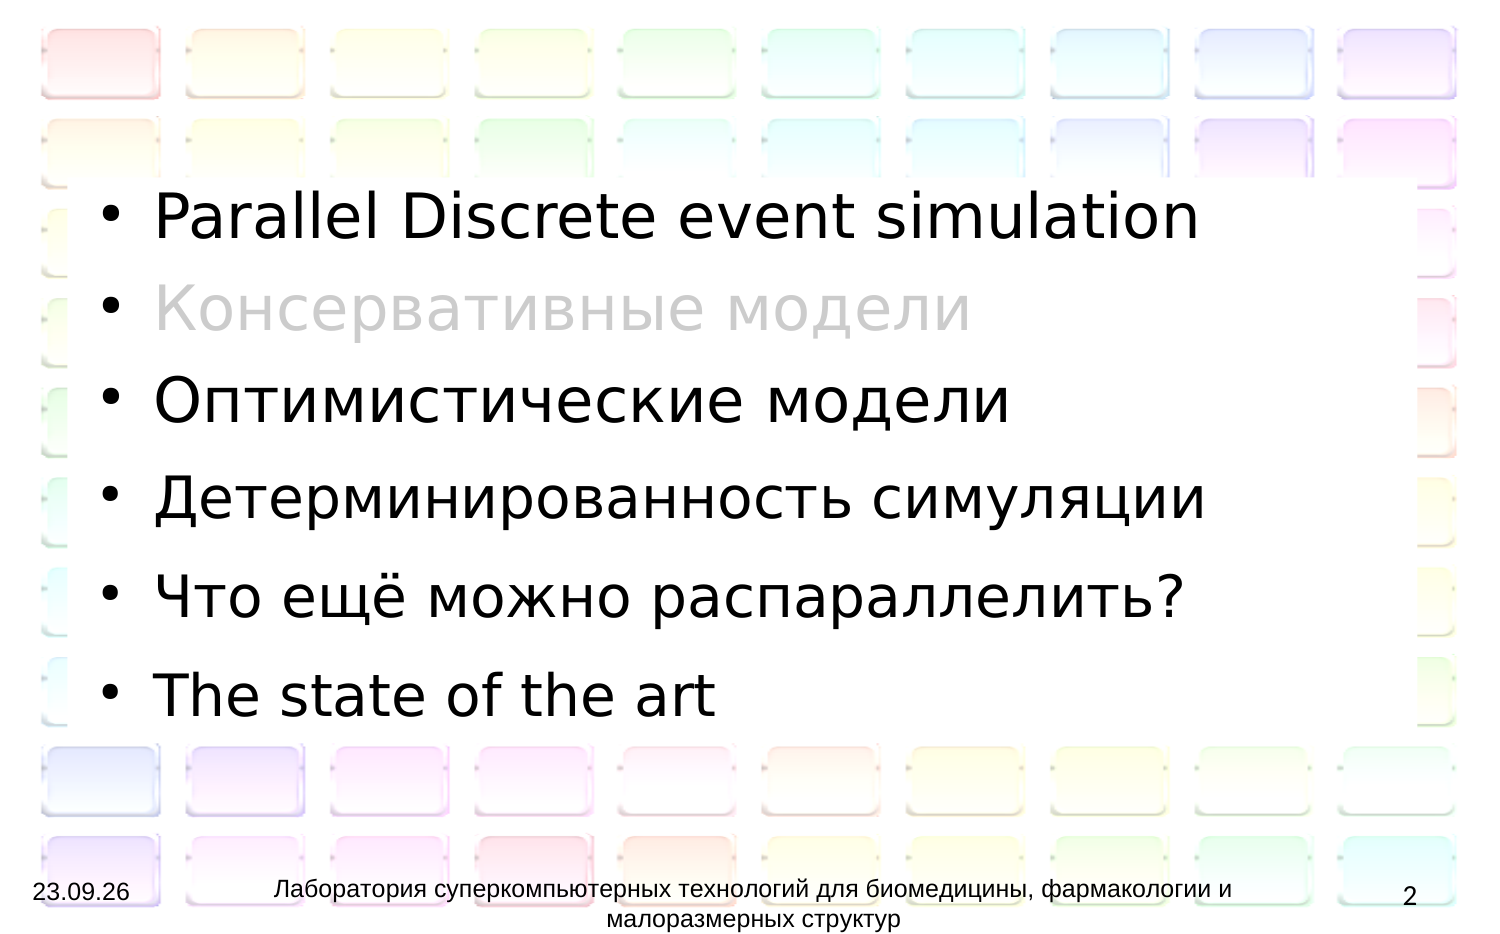

# Parallel Discrete event simulation
Консервативные модели
Оптимистические модели
Детерминированность симуляции
Что ещё можно распараллелить?
The state of the art
Лаборатория суперкомпьютерных технологий для биомедицины, фармакологии и малоразмерных структур